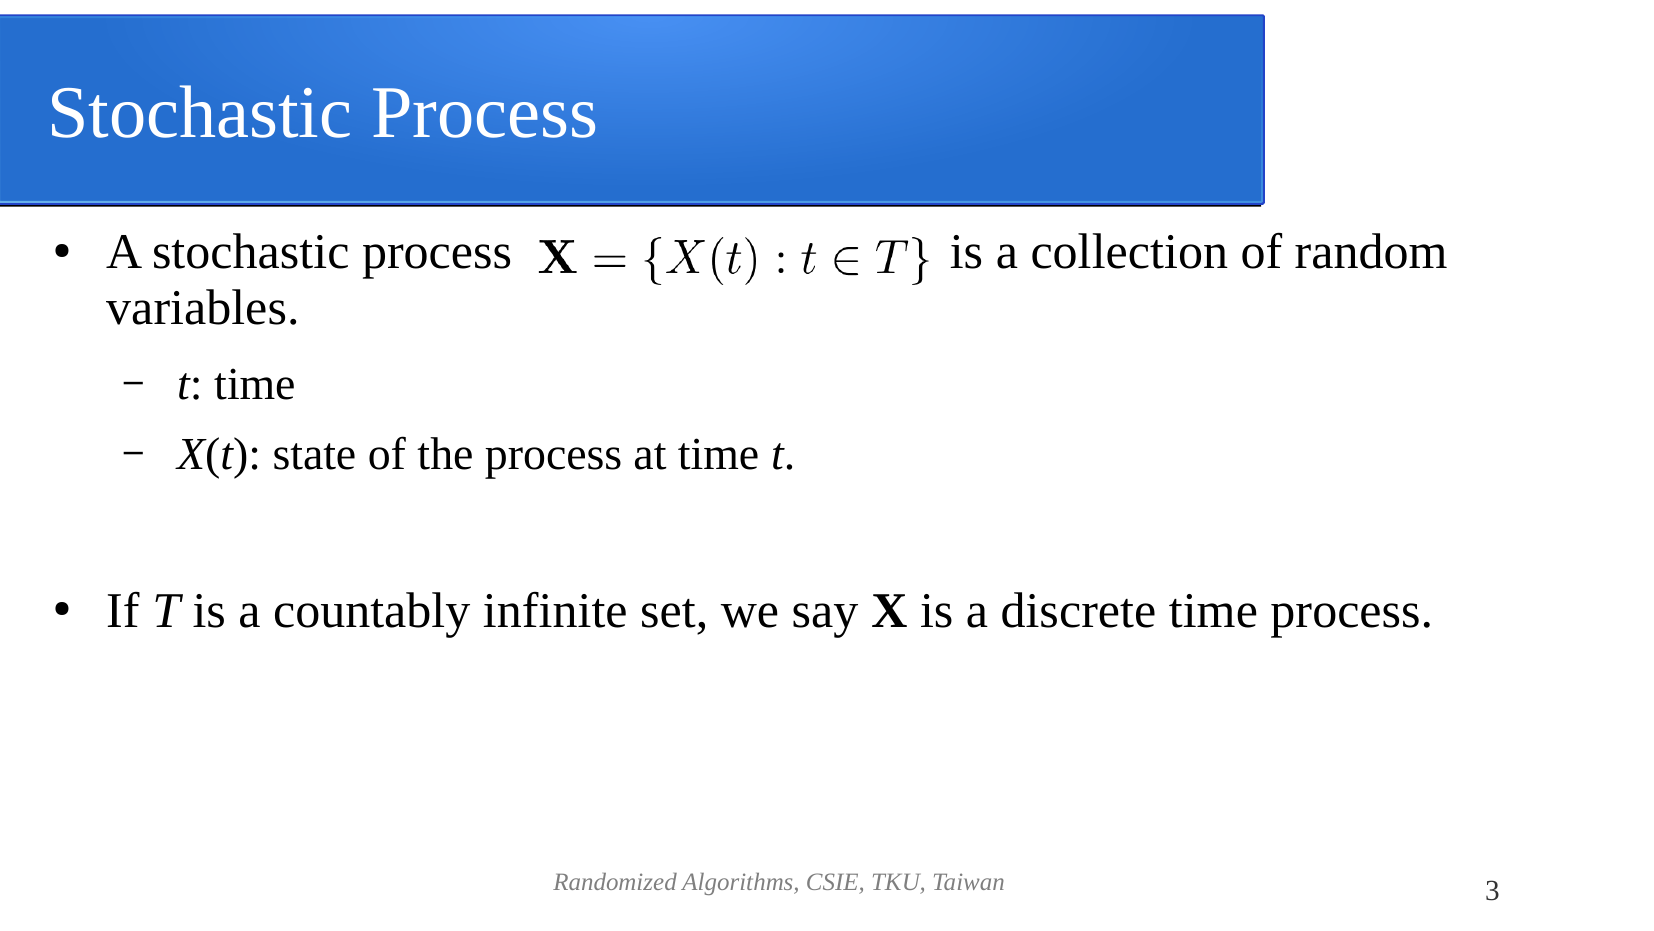

# Stochastic Process
A stochastic process is a collection of random variables.
t: time
X(t): state of the process at time t.
If T is a countably infinite set, we say X is a discrete time process.
Randomized Algorithms, CSIE, TKU, Taiwan
3